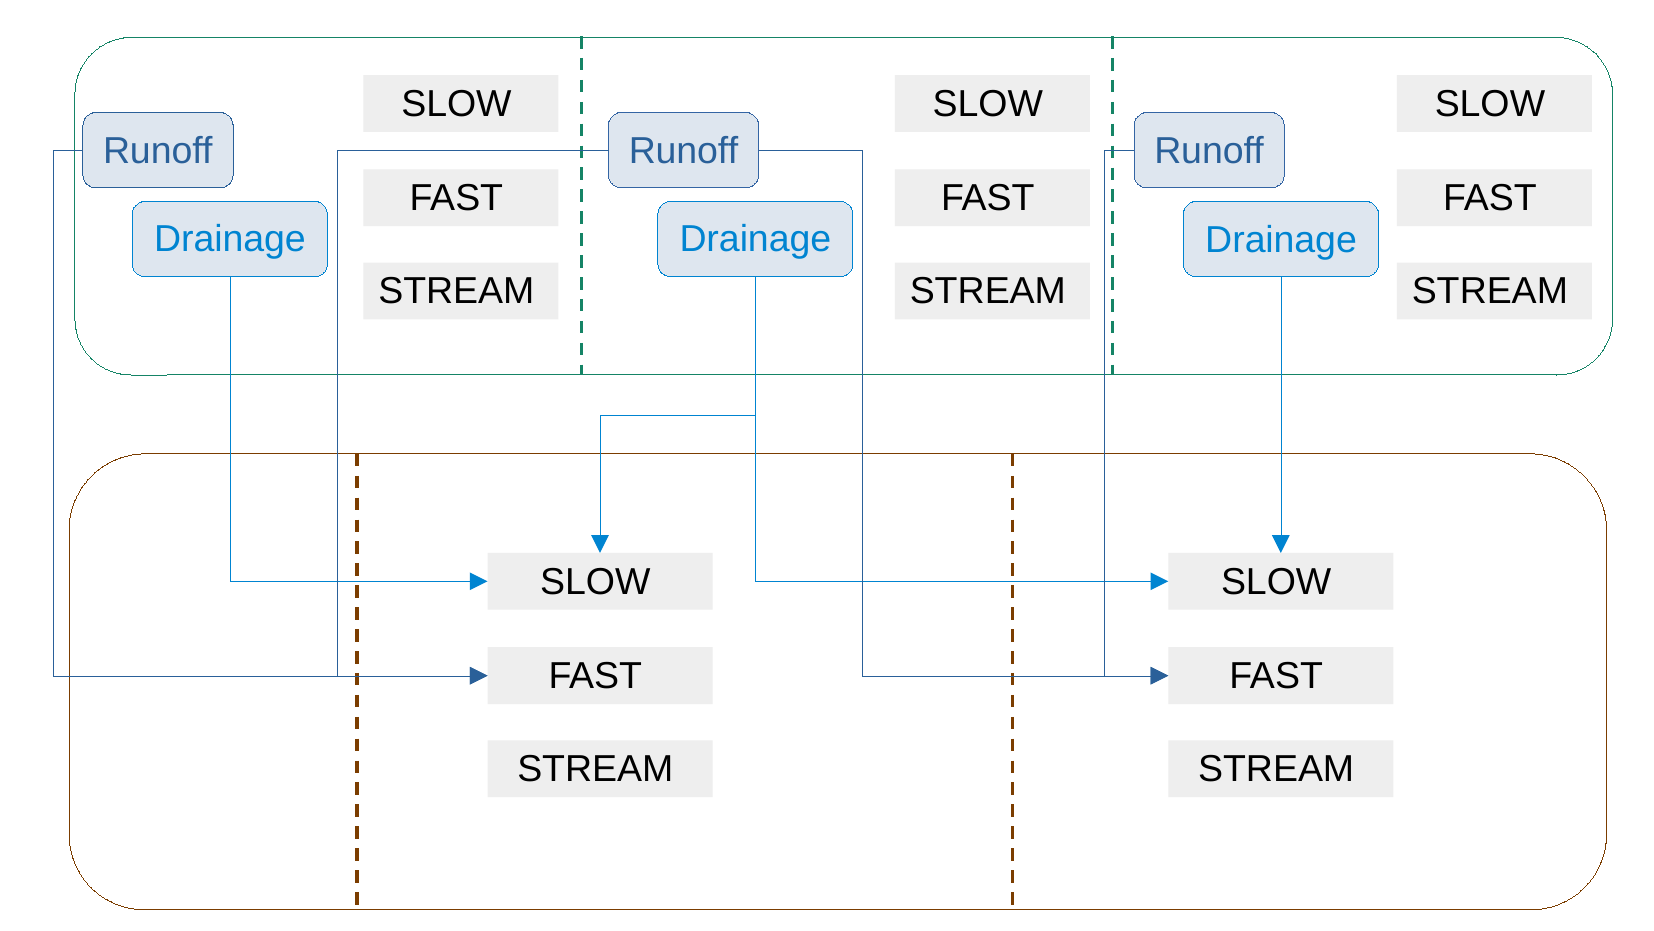

SLOW
SLOW
SLOW
Runoff
Runoff
Runoff
FAST
FAST
FAST
Drainage
Drainage
Drainage
STREAM
STREAM
STREAM
SLOW
SLOW
FAST
FAST
STREAM
STREAM